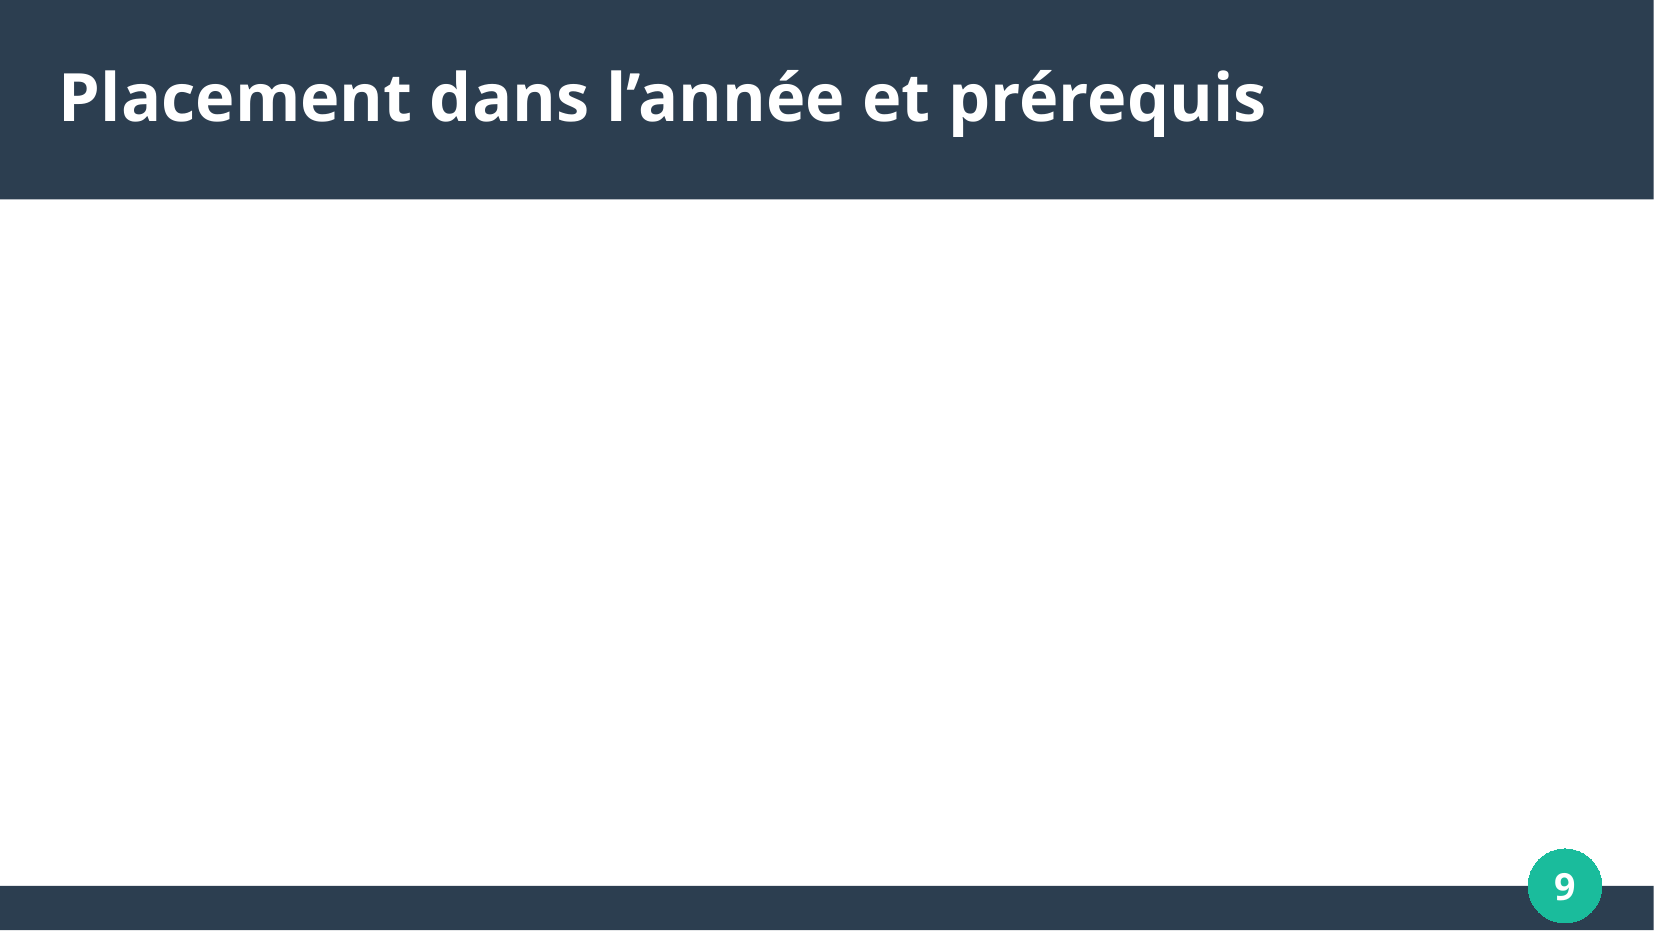

# Placement dans l’année et prérequis
9